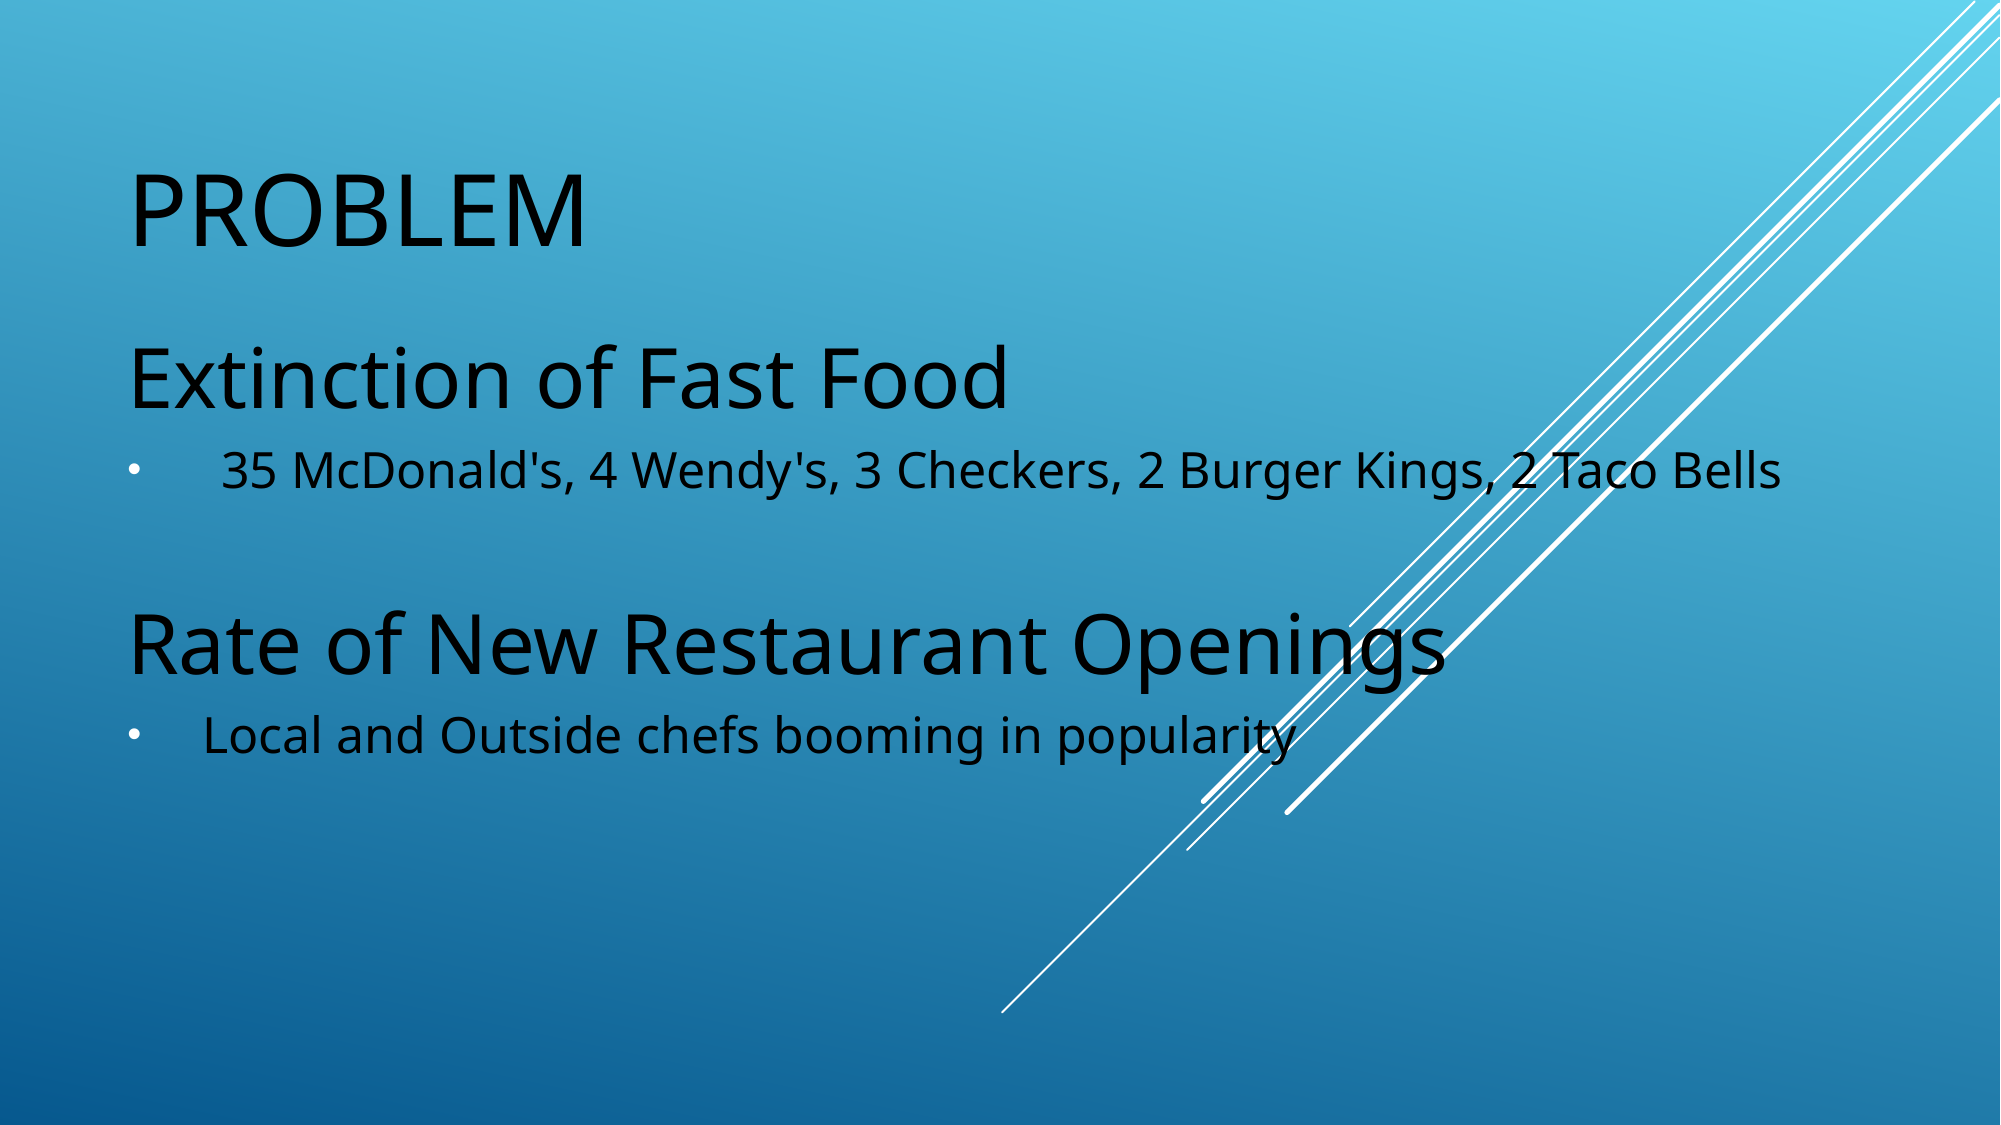

# Problem
Extinction of Fast Food
35 McDonald's, 4 Wendy's, 3 Checkers, 2 Burger Kings, 2 Taco Bells
Rate of New Restaurant Openings
Local and Outside chefs booming in popularity